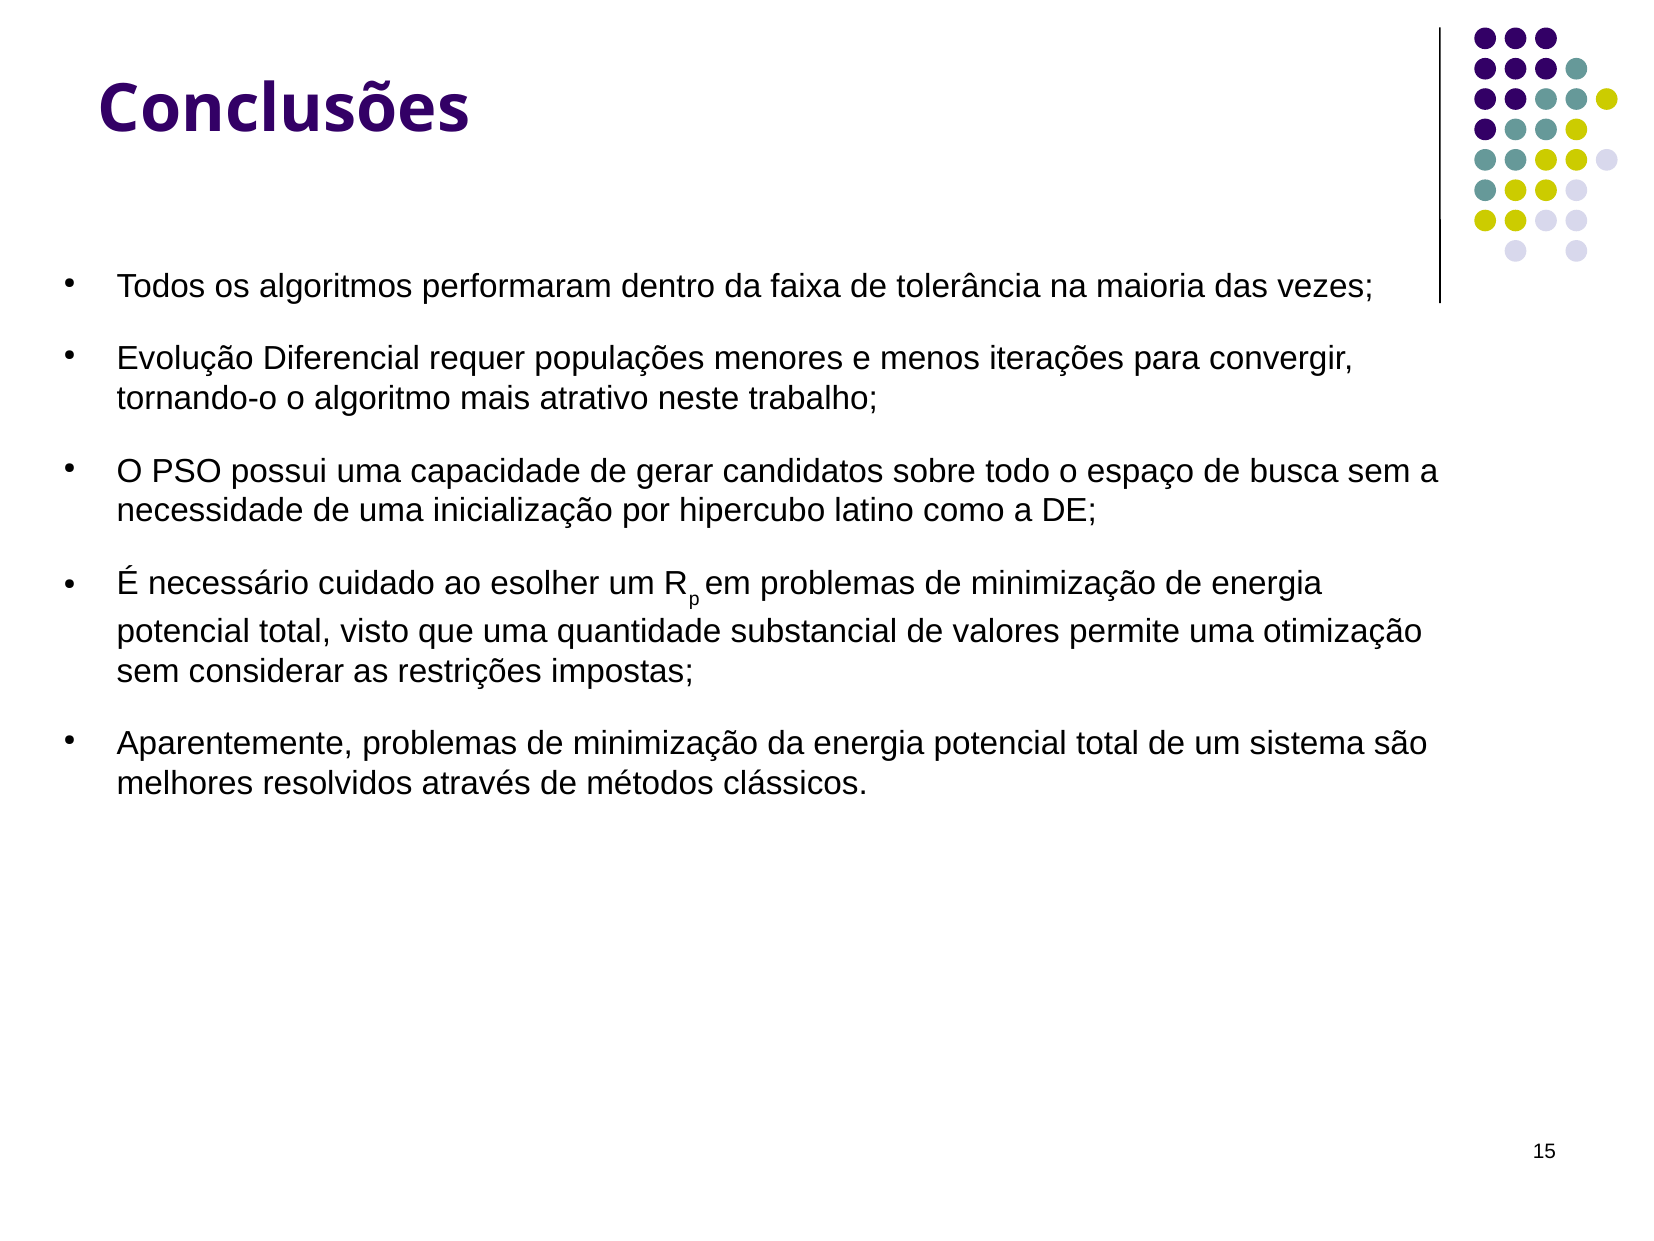

# Conclusões
Todos os algoritmos performaram dentro da faixa de tolerância na maioria das vezes;
Evolução Diferencial requer populações menores e menos iterações para convergir, tornando-o o algoritmo mais atrativo neste trabalho;
O PSO possui uma capacidade de gerar candidatos sobre todo o espaço de busca sem a necessidade de uma inicialização por hipercubo latino como a DE;
É necessário cuidado ao esolher um Rp em problemas de minimização de energia potencial total, visto que uma quantidade substancial de valores permite uma otimização sem considerar as restrições impostas;
Aparentemente, problemas de minimização da energia potencial total de um sistema são melhores resolvidos através de métodos clássicos.